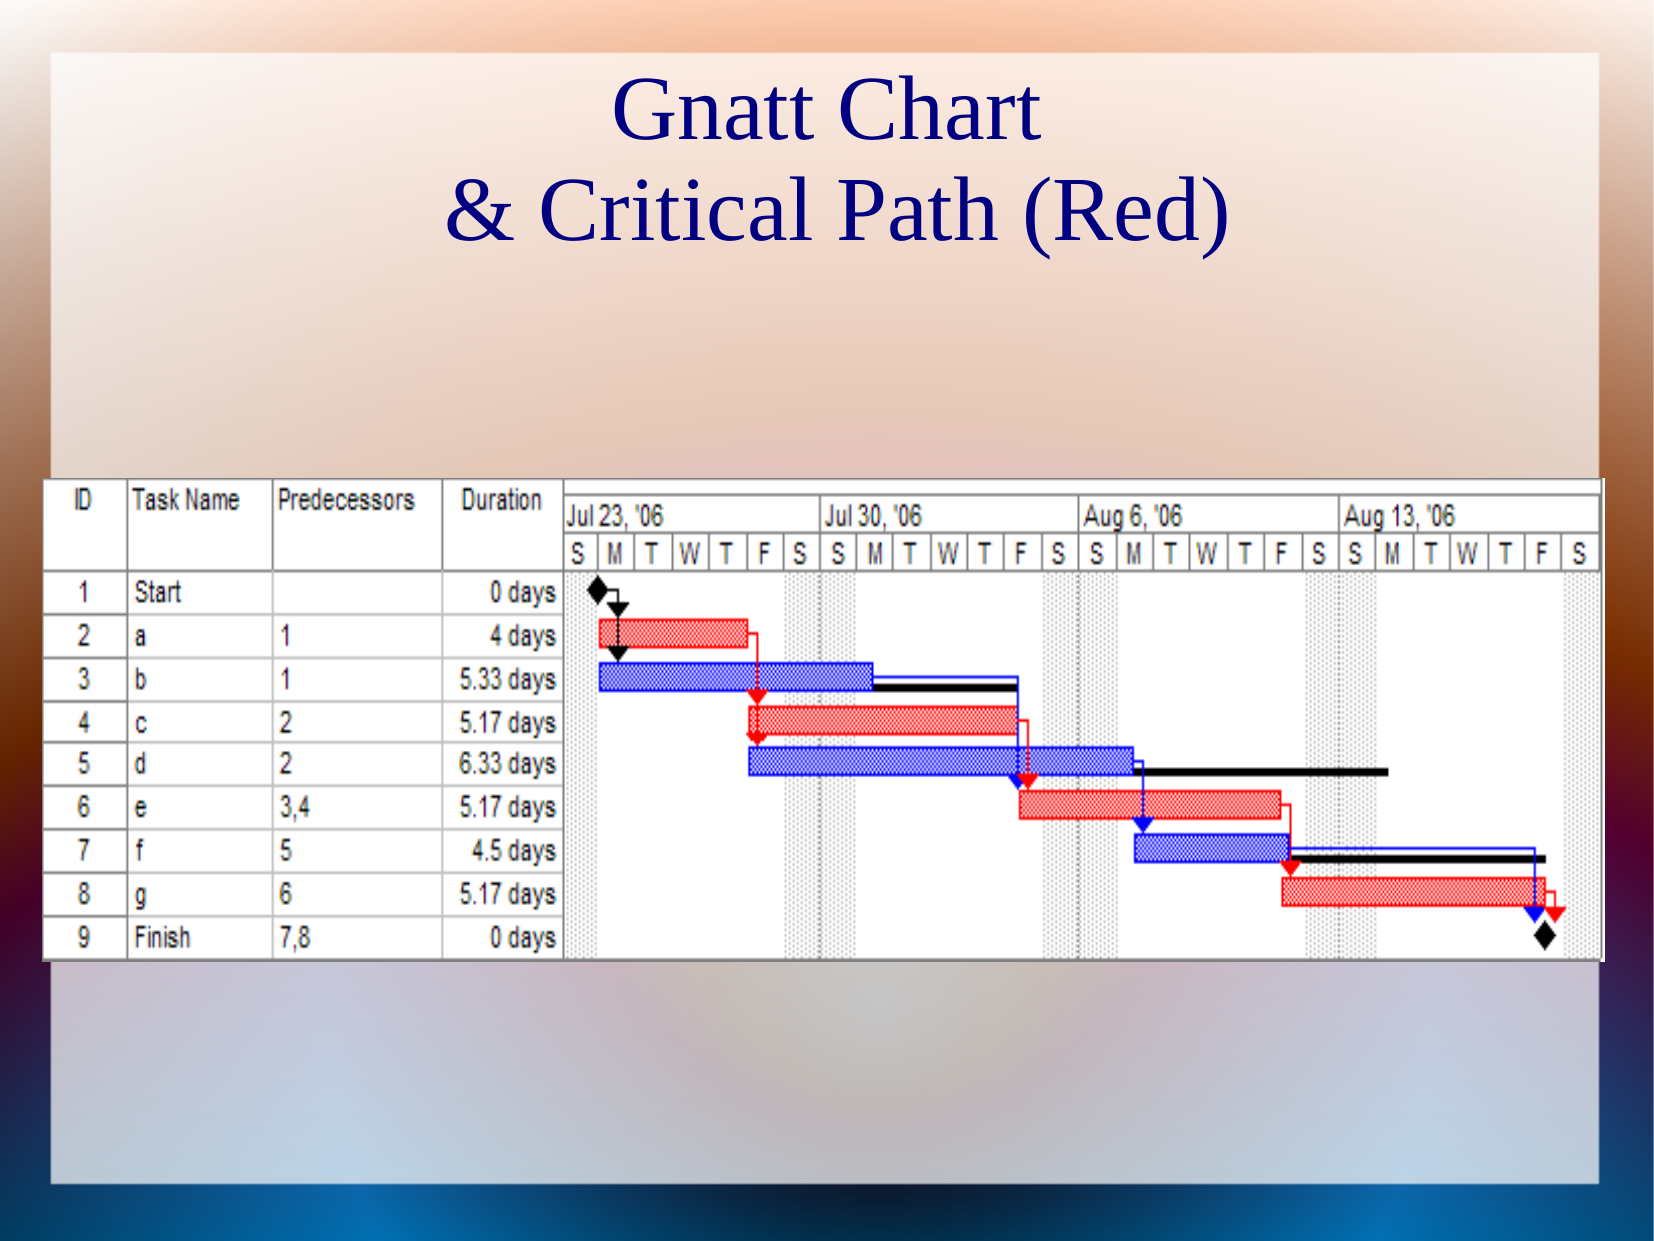

# Gnatt Chart & Critical Path (Red)